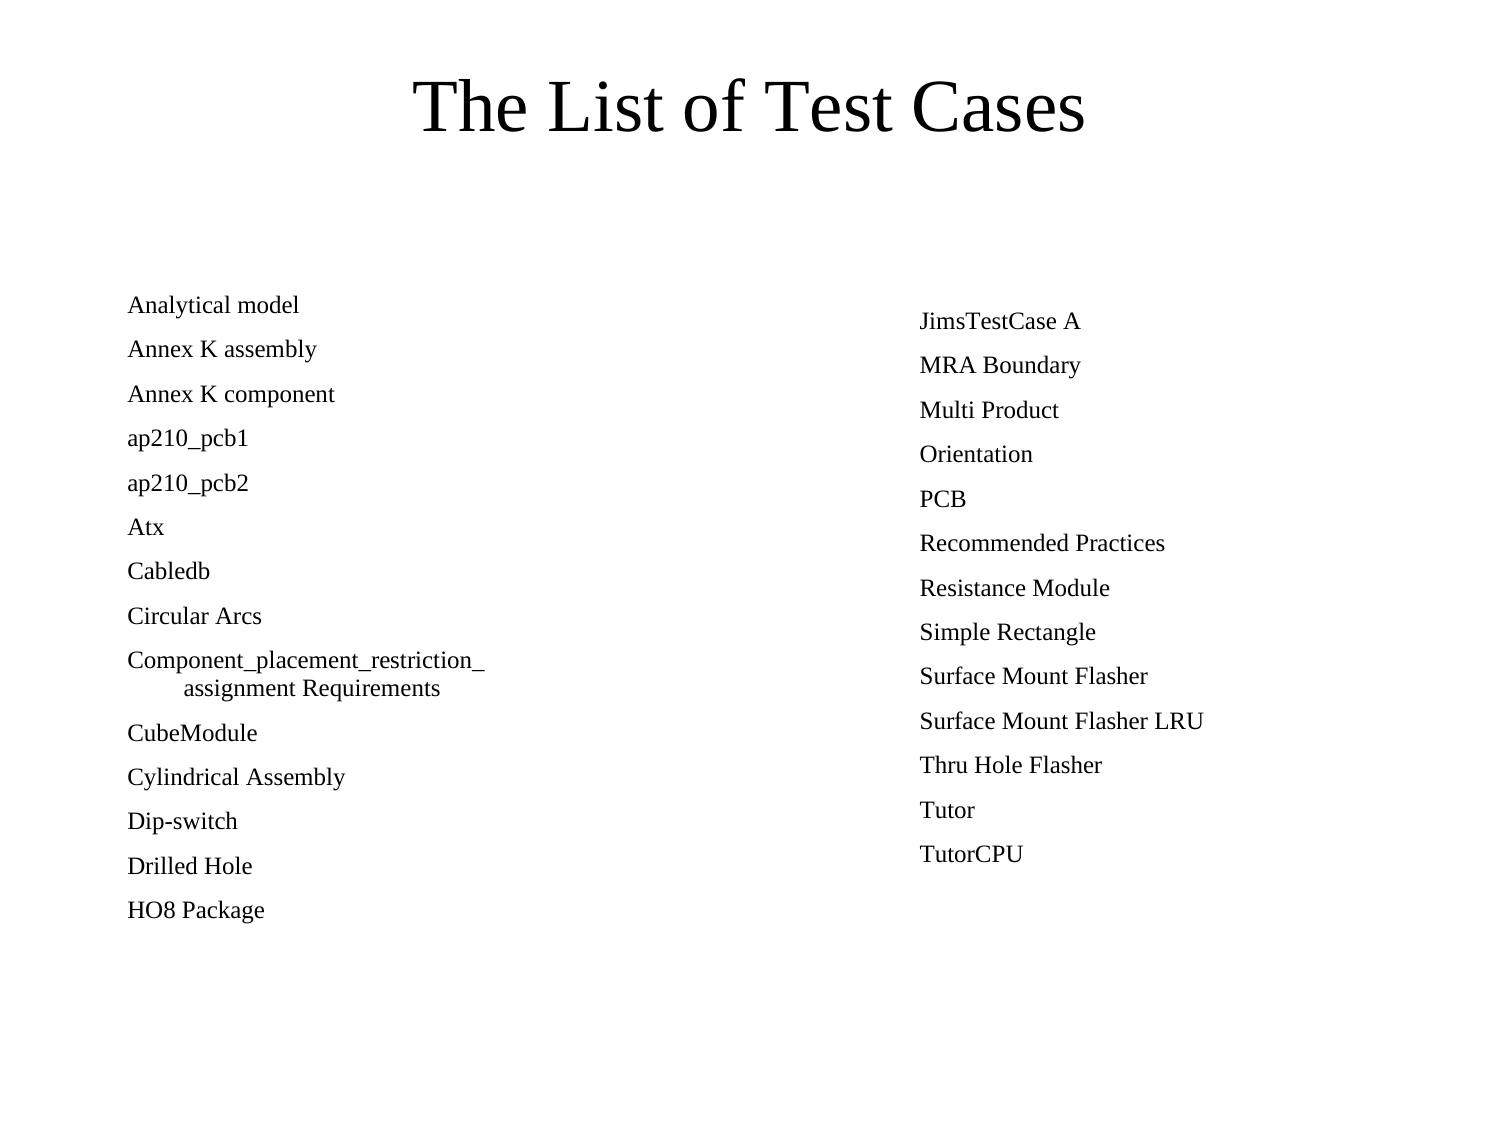

# The List of Test Cases
Analytical model
Annex K assembly
Annex K component
ap210_pcb1
ap210_pcb2
Atx
Cabledb
Circular Arcs
Component_placement_restriction_
assignment Requirements
CubeModule
Cylindrical Assembly
Dip-switch
Drilled Hole
HO8 Package
JimsTestCase A
MRA Boundary
Multi Product
Orientation
PCB
Recommended Practices
Resistance Module
Simple Rectangle
Surface Mount Flasher
Surface Mount Flasher LRU
Thru Hole Flasher
Tutor
TutorCPU